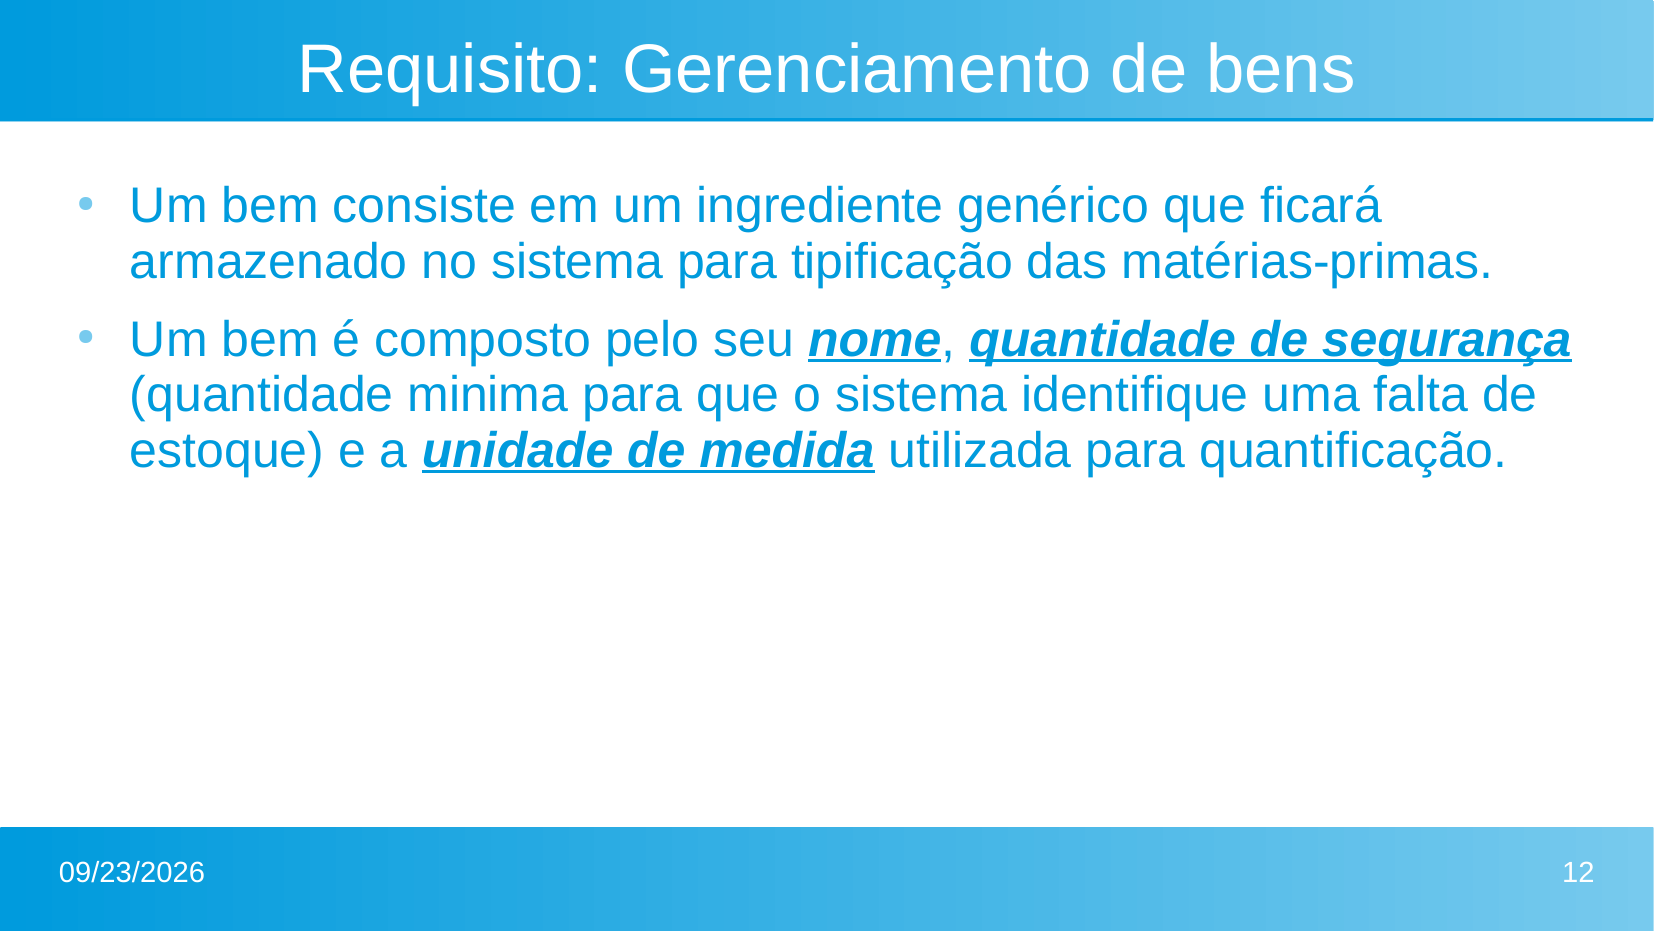

# Requisito: Gerenciamento de bens
Um bem consiste em um ingrediente genérico que ficará armazenado no sistema para tipificação das matérias-primas.
Um bem é composto pelo seu nome, quantidade de segurança (quantidade minima para que o sistema identifique uma falta de estoque) e a unidade de medida utilizada para quantificação.
12